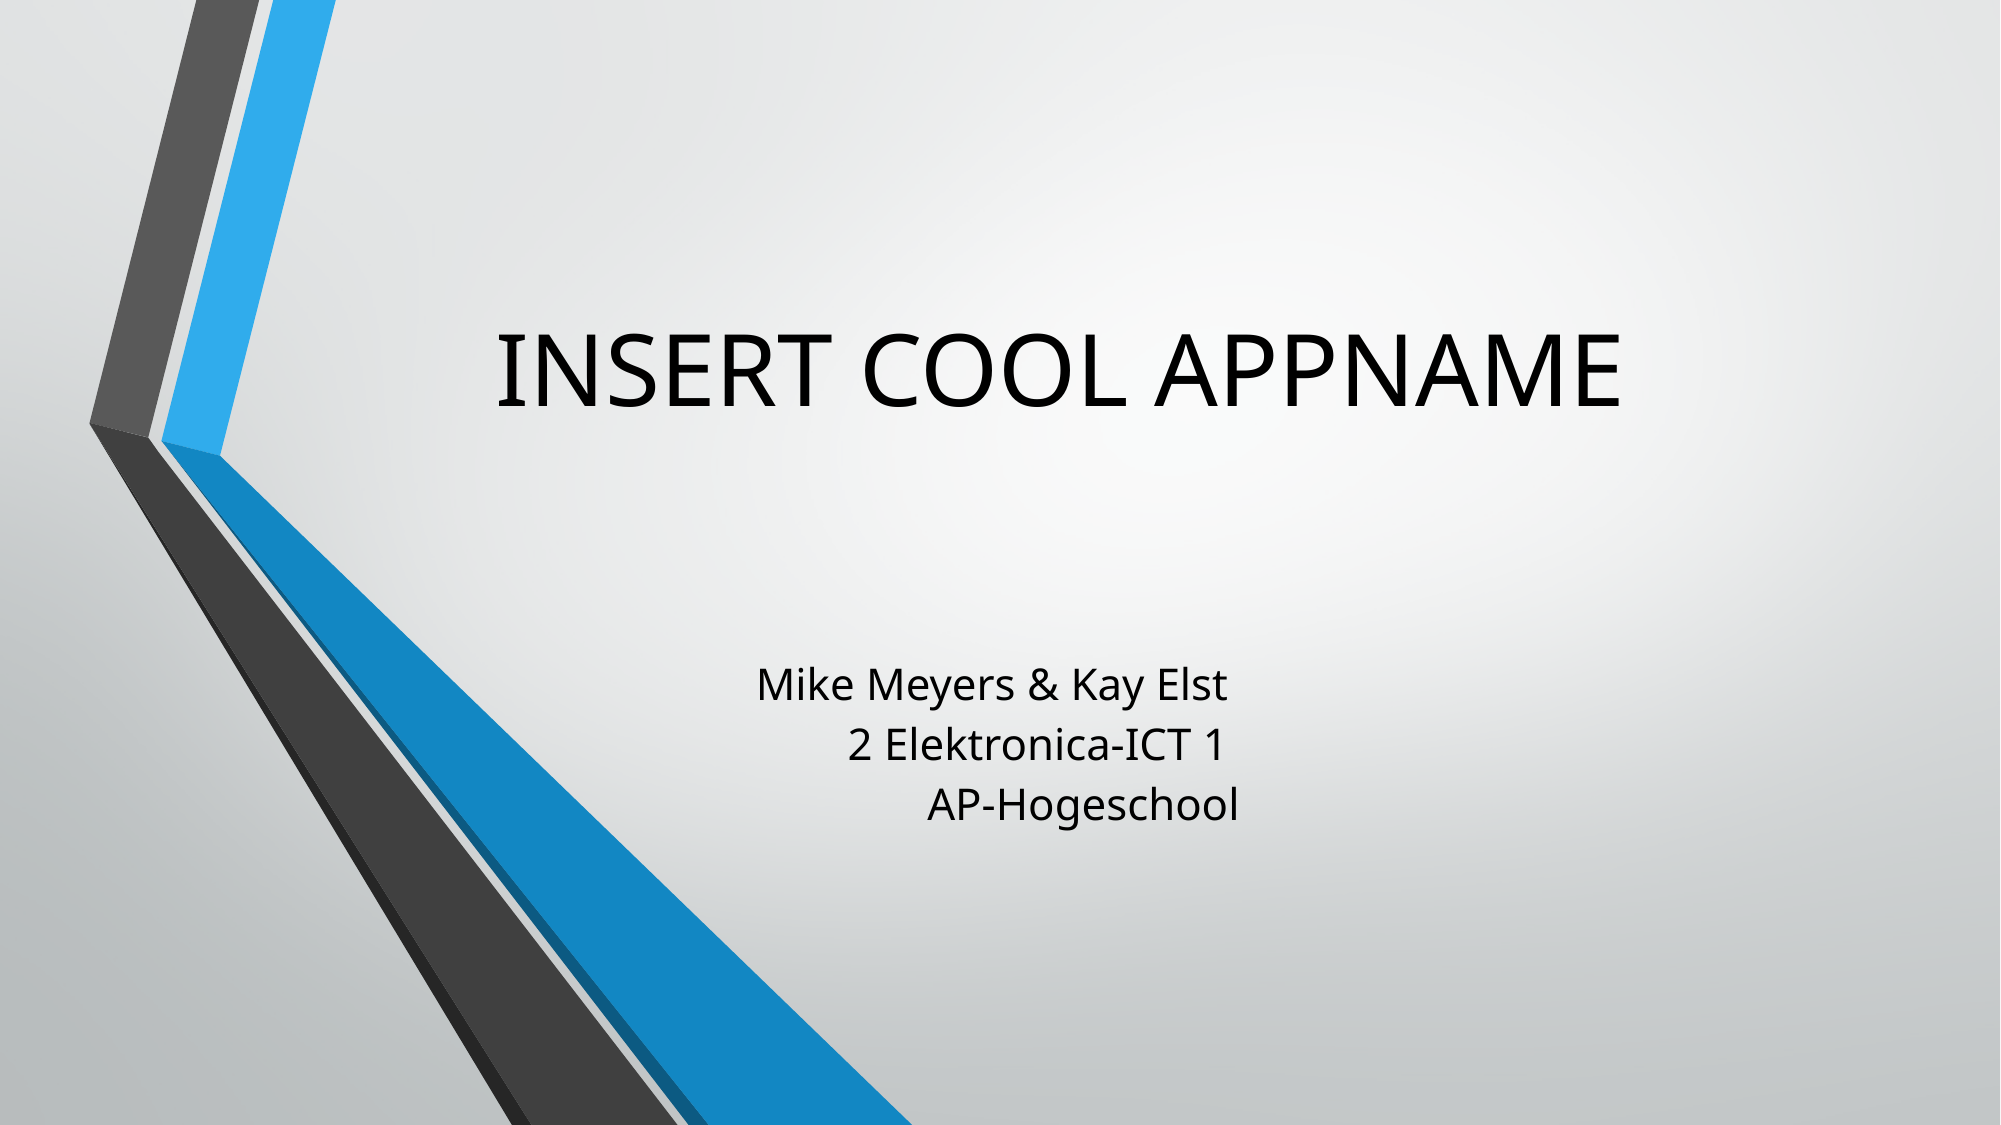

# INSERT COOL APPNAME
Mike Meyers & Kay Elst
2 Elektronica-ICT 1
AP-Hogeschool